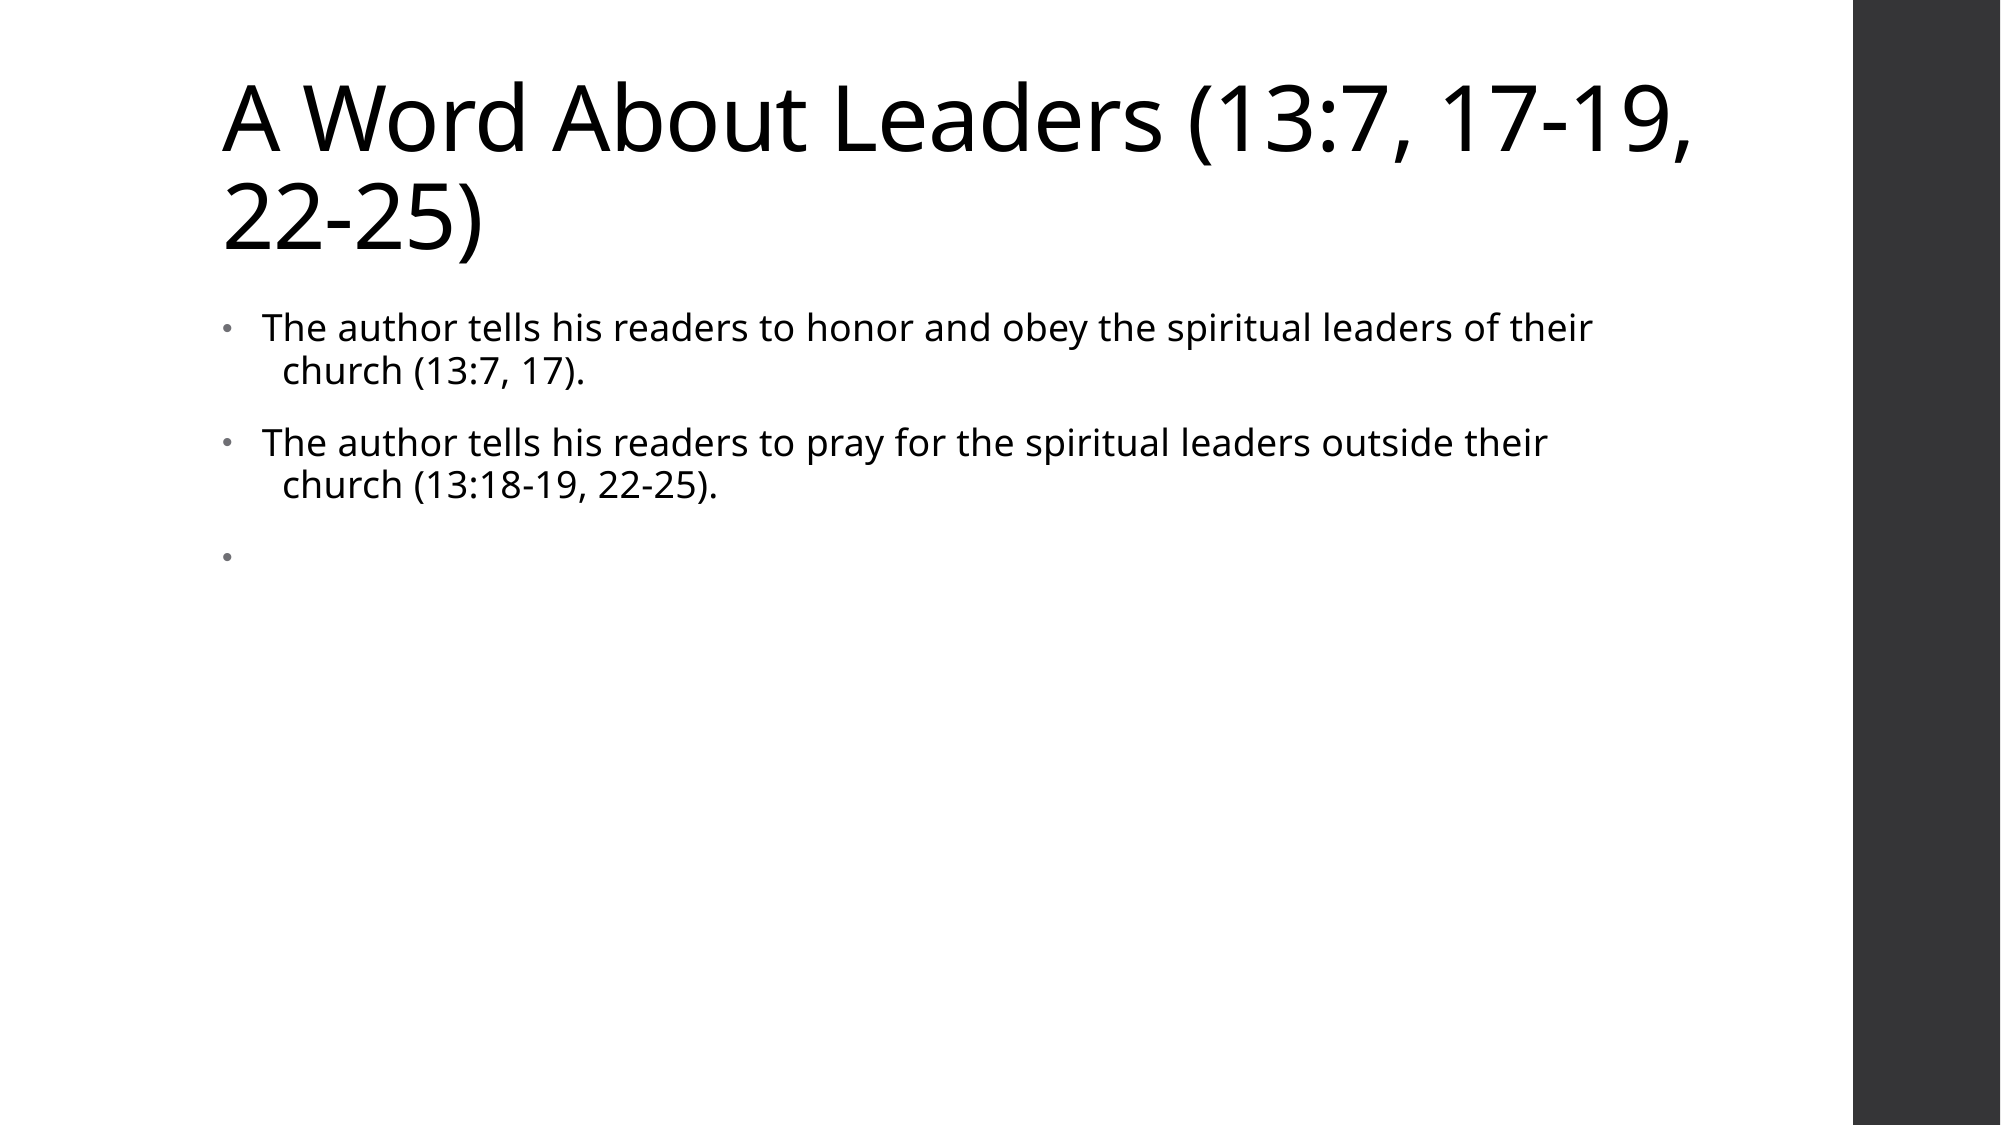

# A Word About Leaders (13:7, 17-19, 22-25)
 The author tells his readers to honor and obey the spiritual leaders of their church (13:7, 17).
 The author tells his readers to pray for the spiritual leaders outside their church (13:18-19, 22-25).